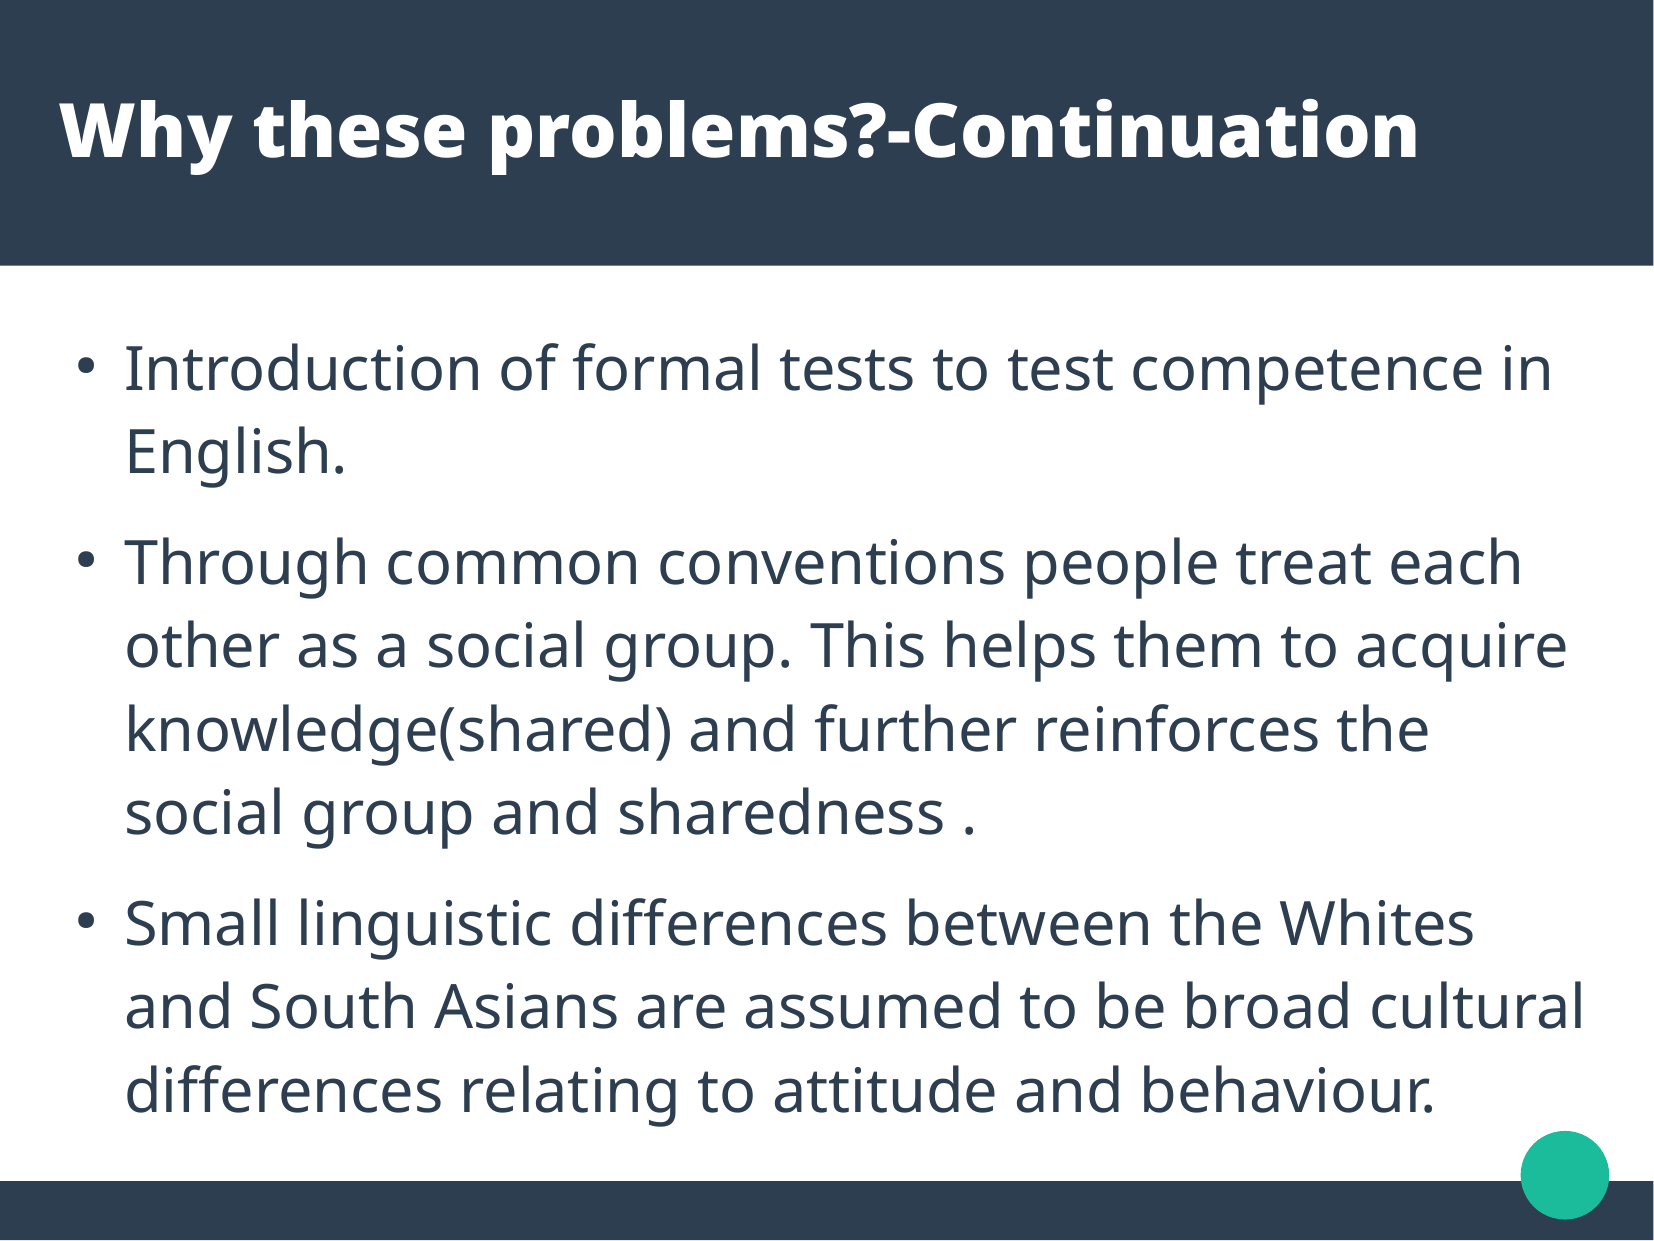

# Why these problems?-Continuation
Introduction of formal tests to test competence in English.
Through common conventions people treat each other as a social group. This helps them to acquire knowledge(shared) and further reinforces the social group and sharedness .
Small linguistic differences between the Whites and South Asians are assumed to be broad cultural differences relating to attitude and behaviour.